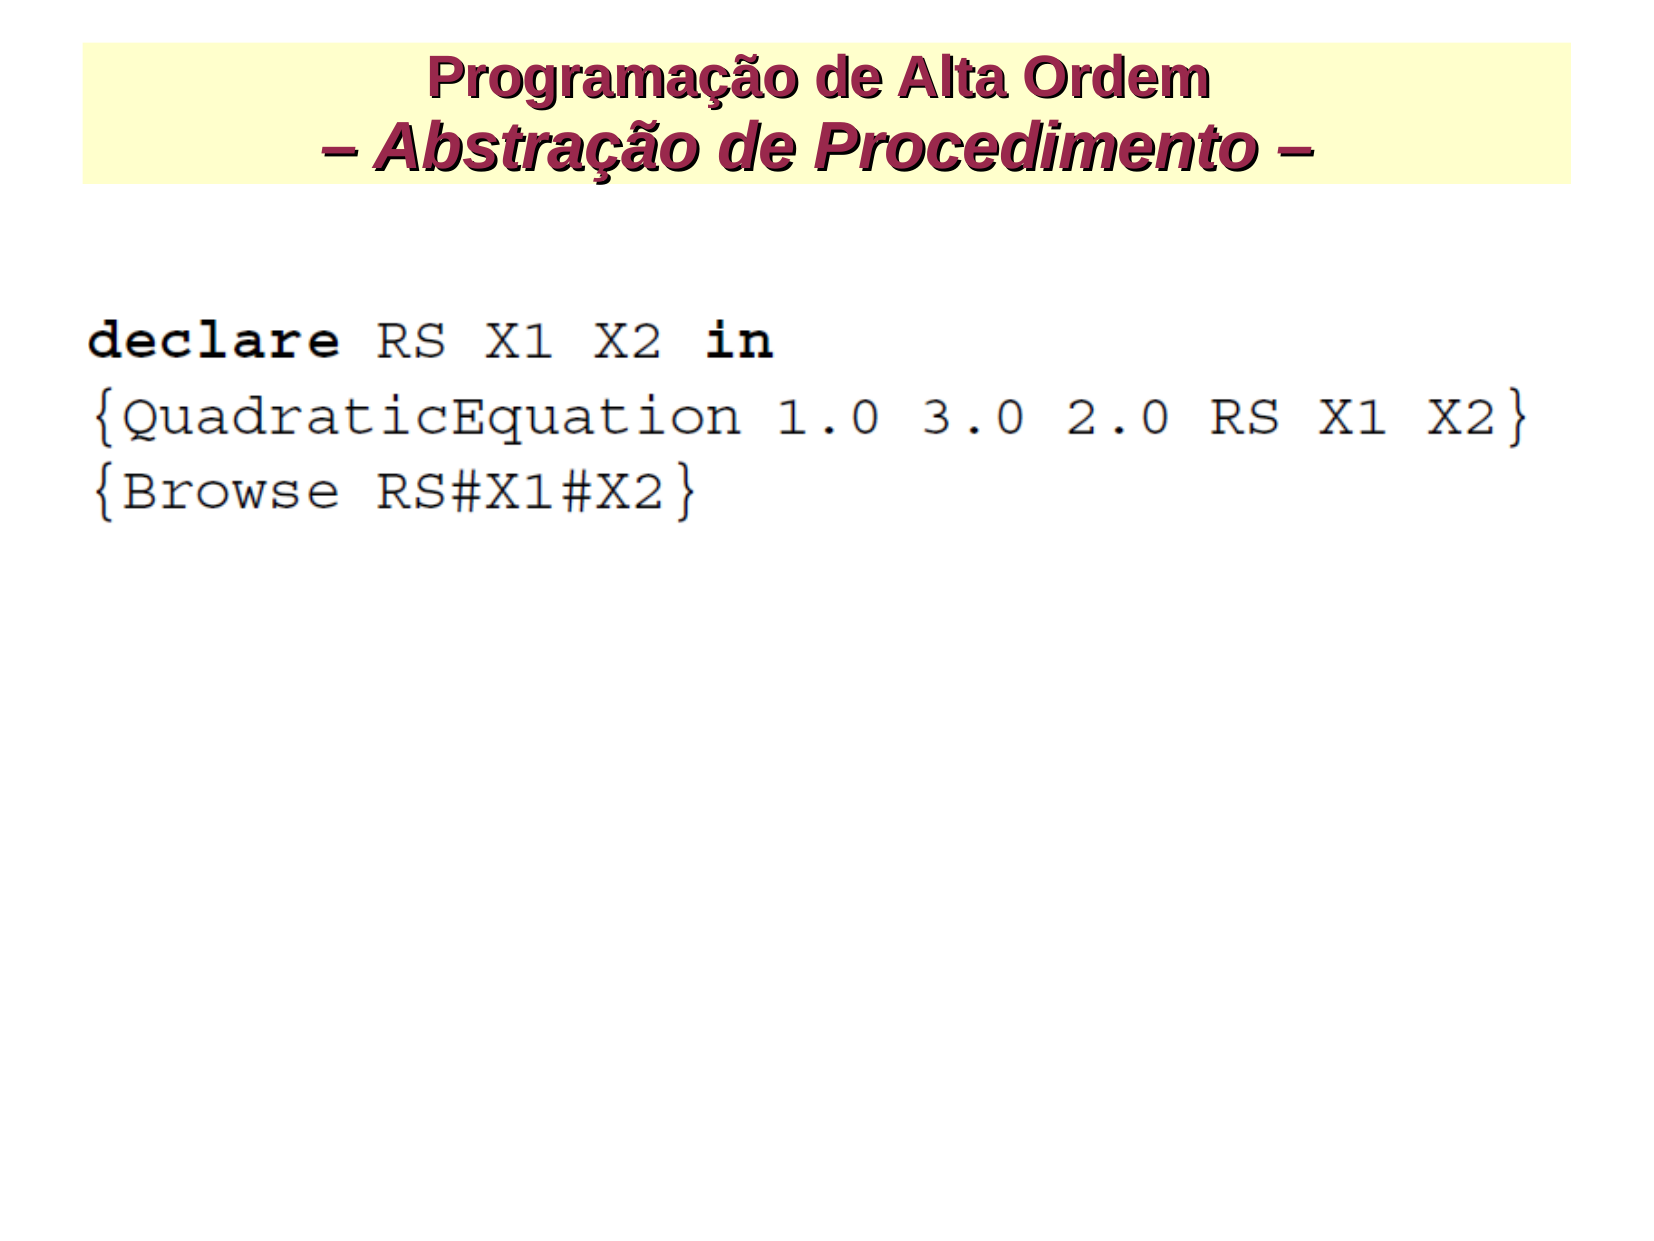

# Programação de Alta Ordem – Abstração de Procedimento –